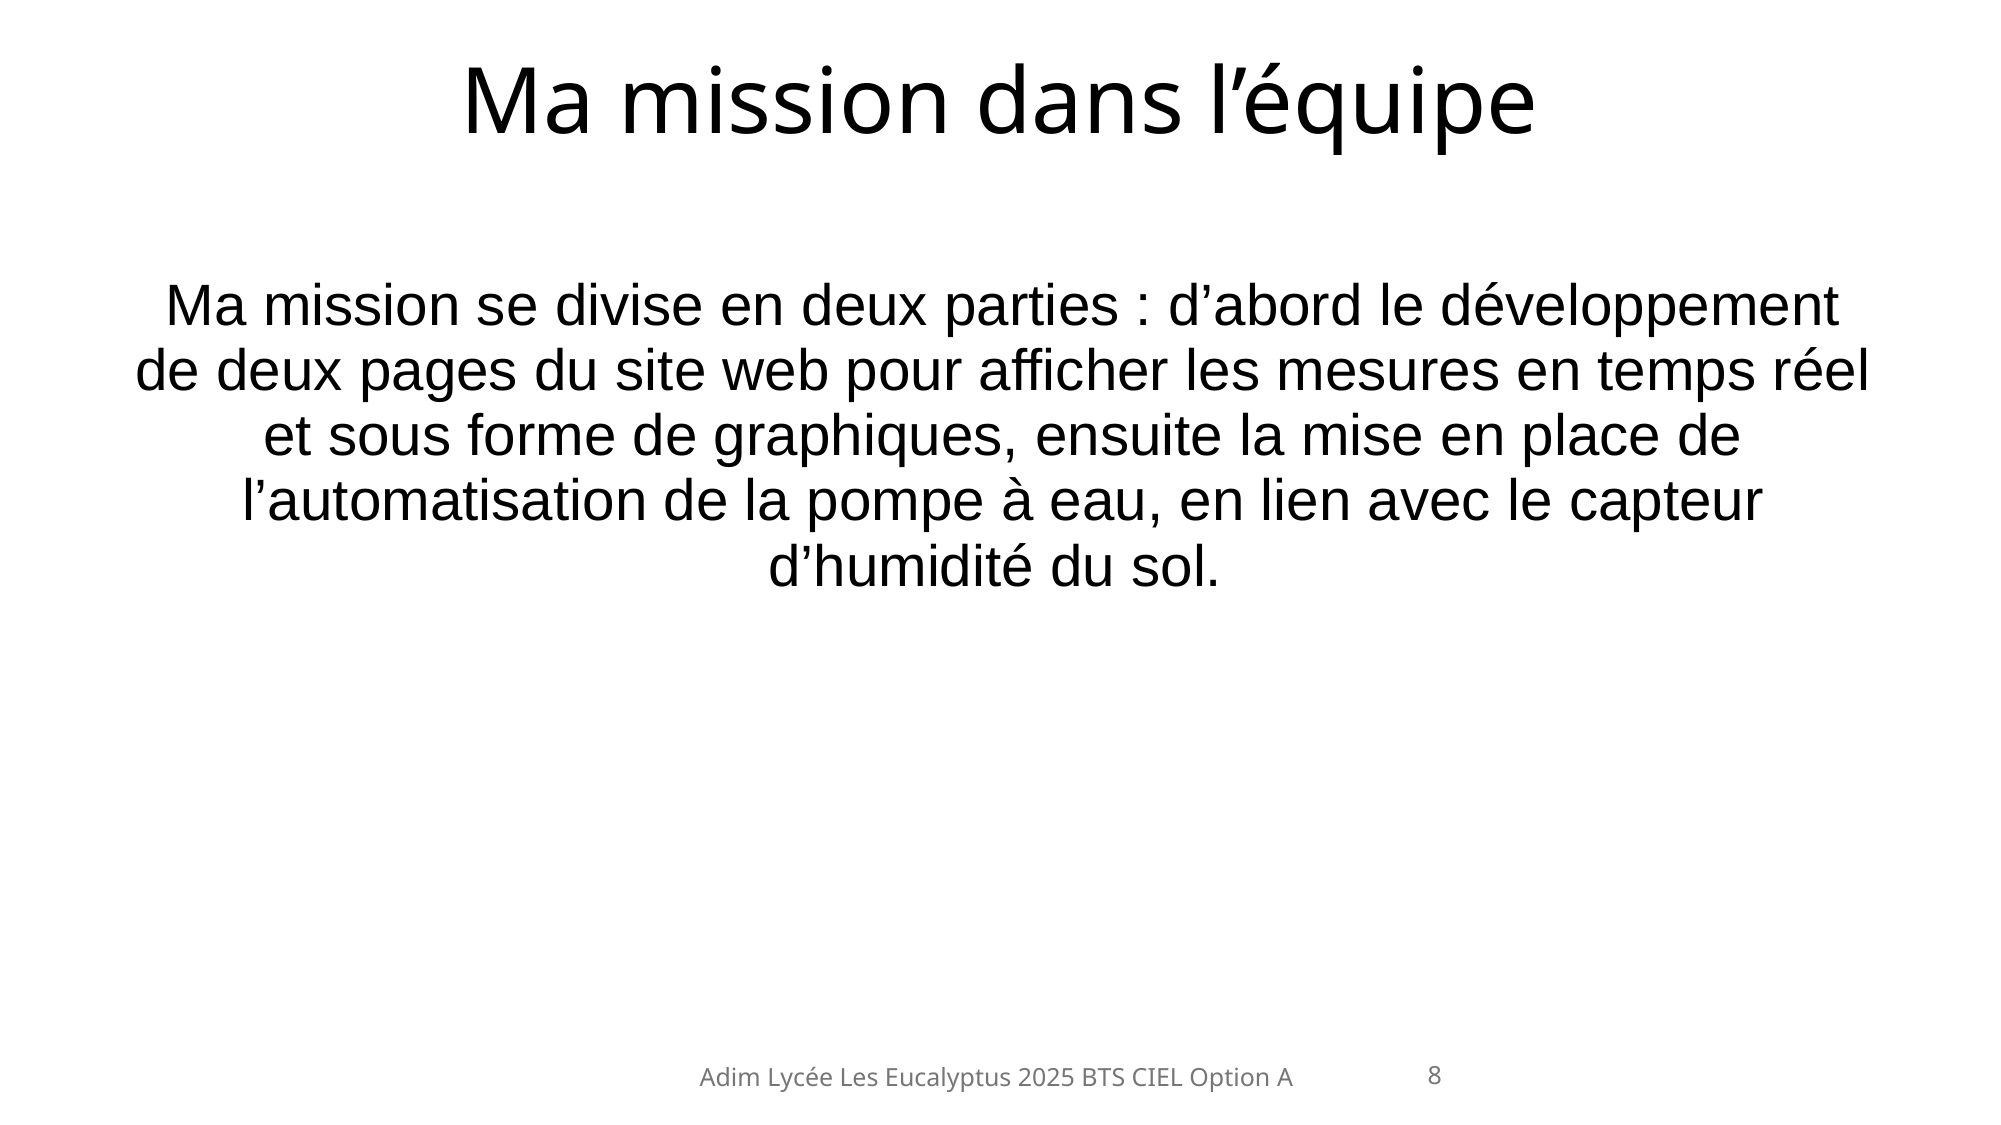

# Ma mission dans l’équipe
Ma mission se divise en deux parties : d’abord le développement de deux pages du site web pour afficher les mesures en temps réel et sous forme de graphiques, ensuite la mise en place de l’automatisation de la pompe à eau, en lien avec le capteur d’humidité du sol.
Adim Lycée Les Eucalyptus 2025 BTS CIEL Option A